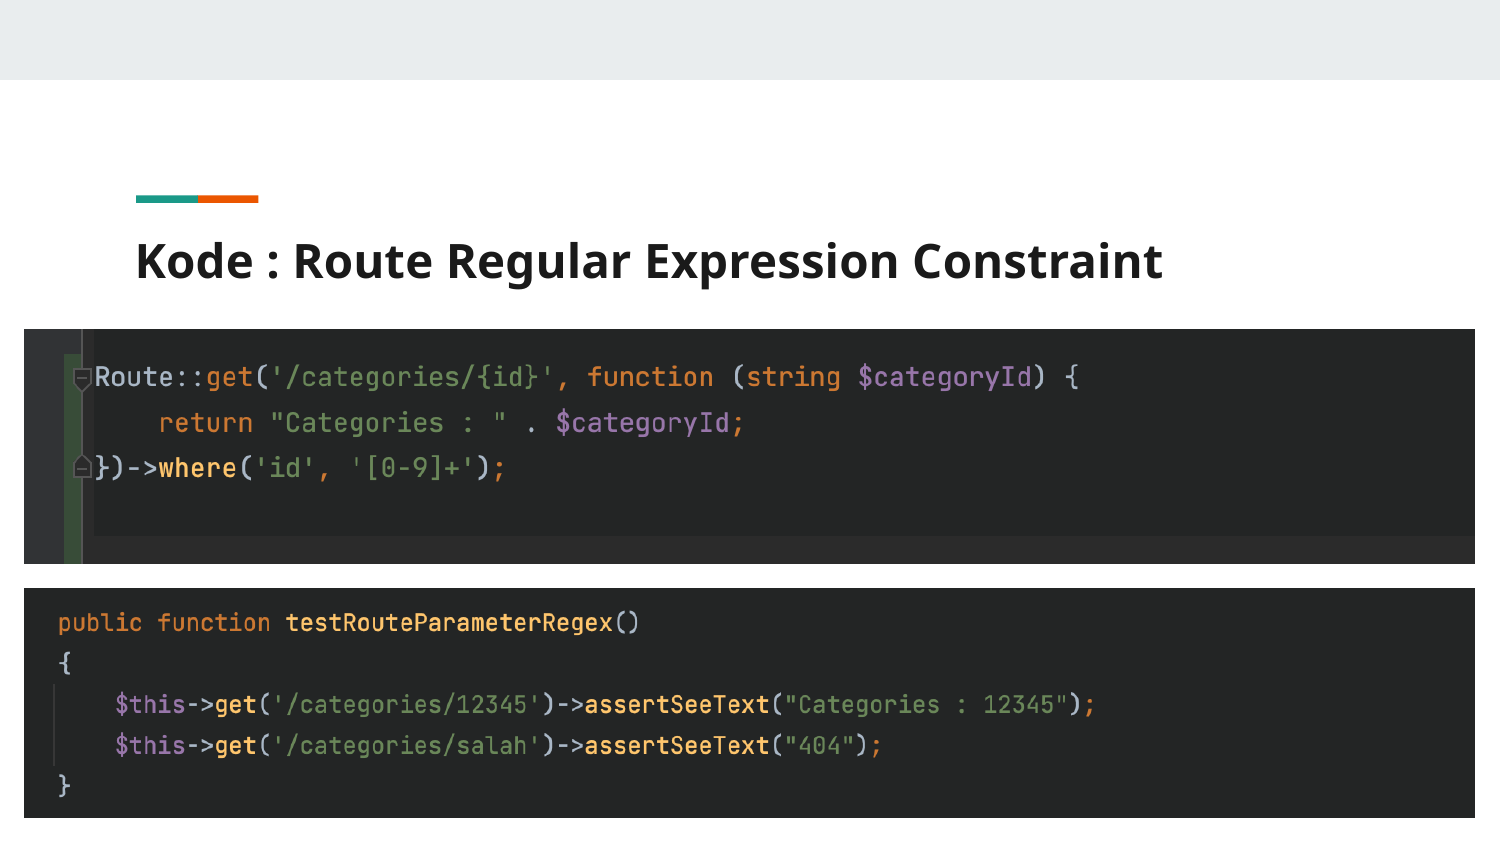

# Kode : Route Regular Expression Constraint